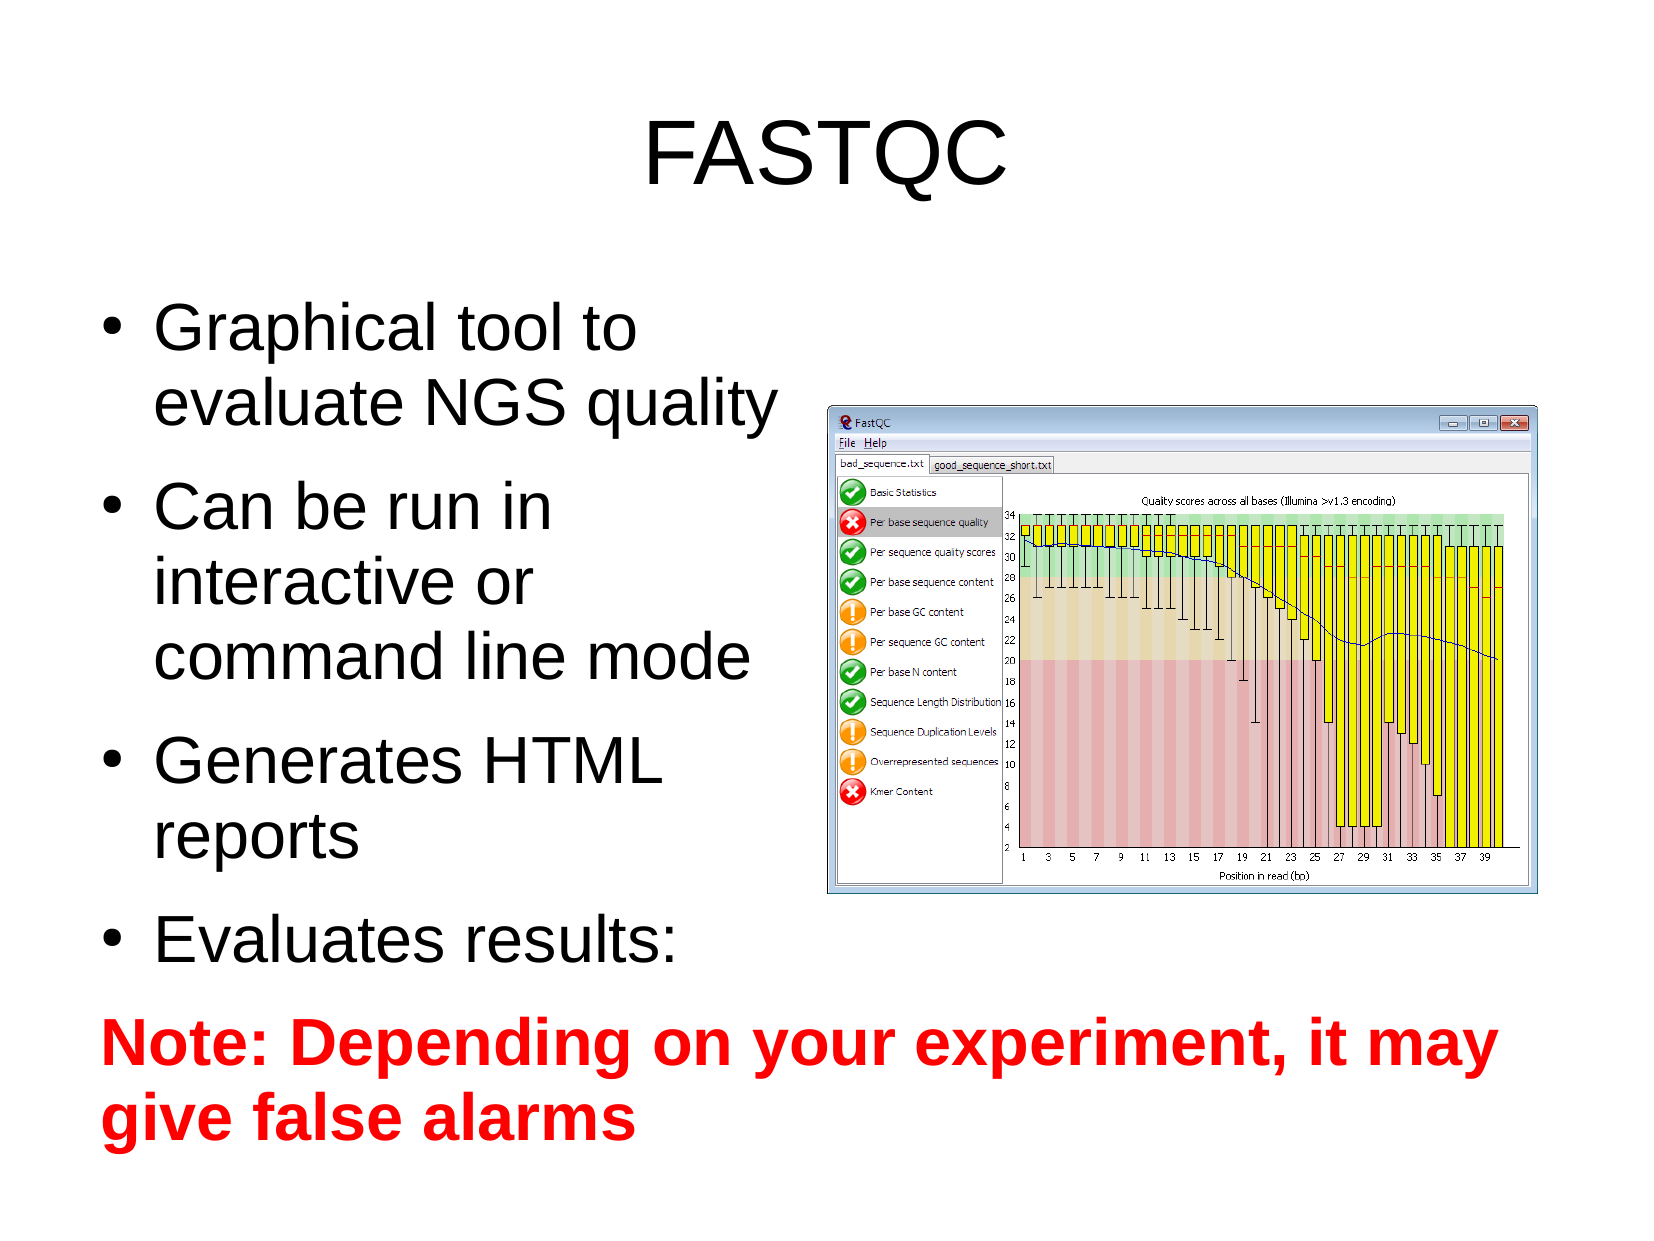

# FASTQC
Graphical tool to evaluate NGS quality
Can be run in interactive or command line mode
Generates HTML reports
Evaluates results:
Note: Depending on your experiment, it may give false alarms